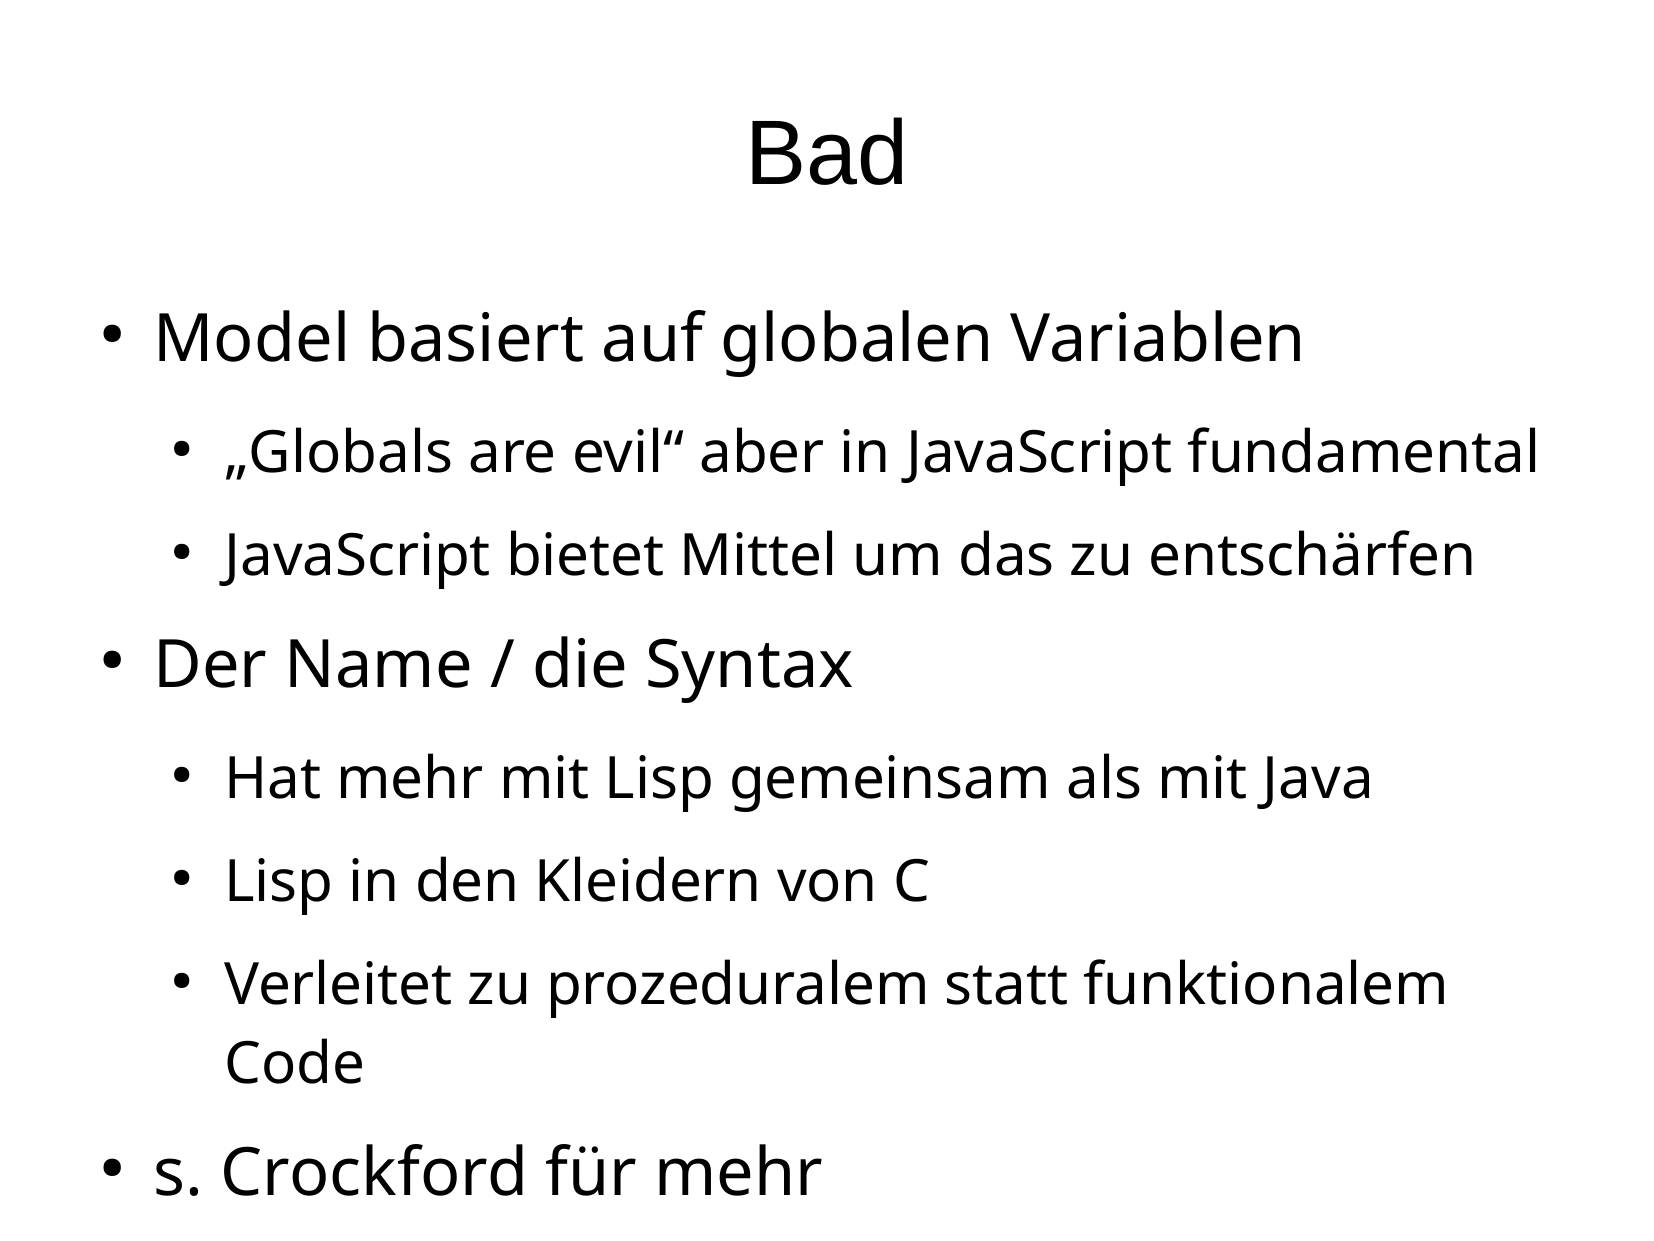

# Bad
Model basiert auf globalen Variablen
„Globals are evil“ aber in JavaScript fundamental
JavaScript bietet Mittel um das zu entschärfen
Der Name / die Syntax
Hat mehr mit Lisp gemeinsam als mit Java
Lisp in den Kleidern von C
Verleitet zu prozeduralem statt funktionalem Code
s. Crockford für mehr